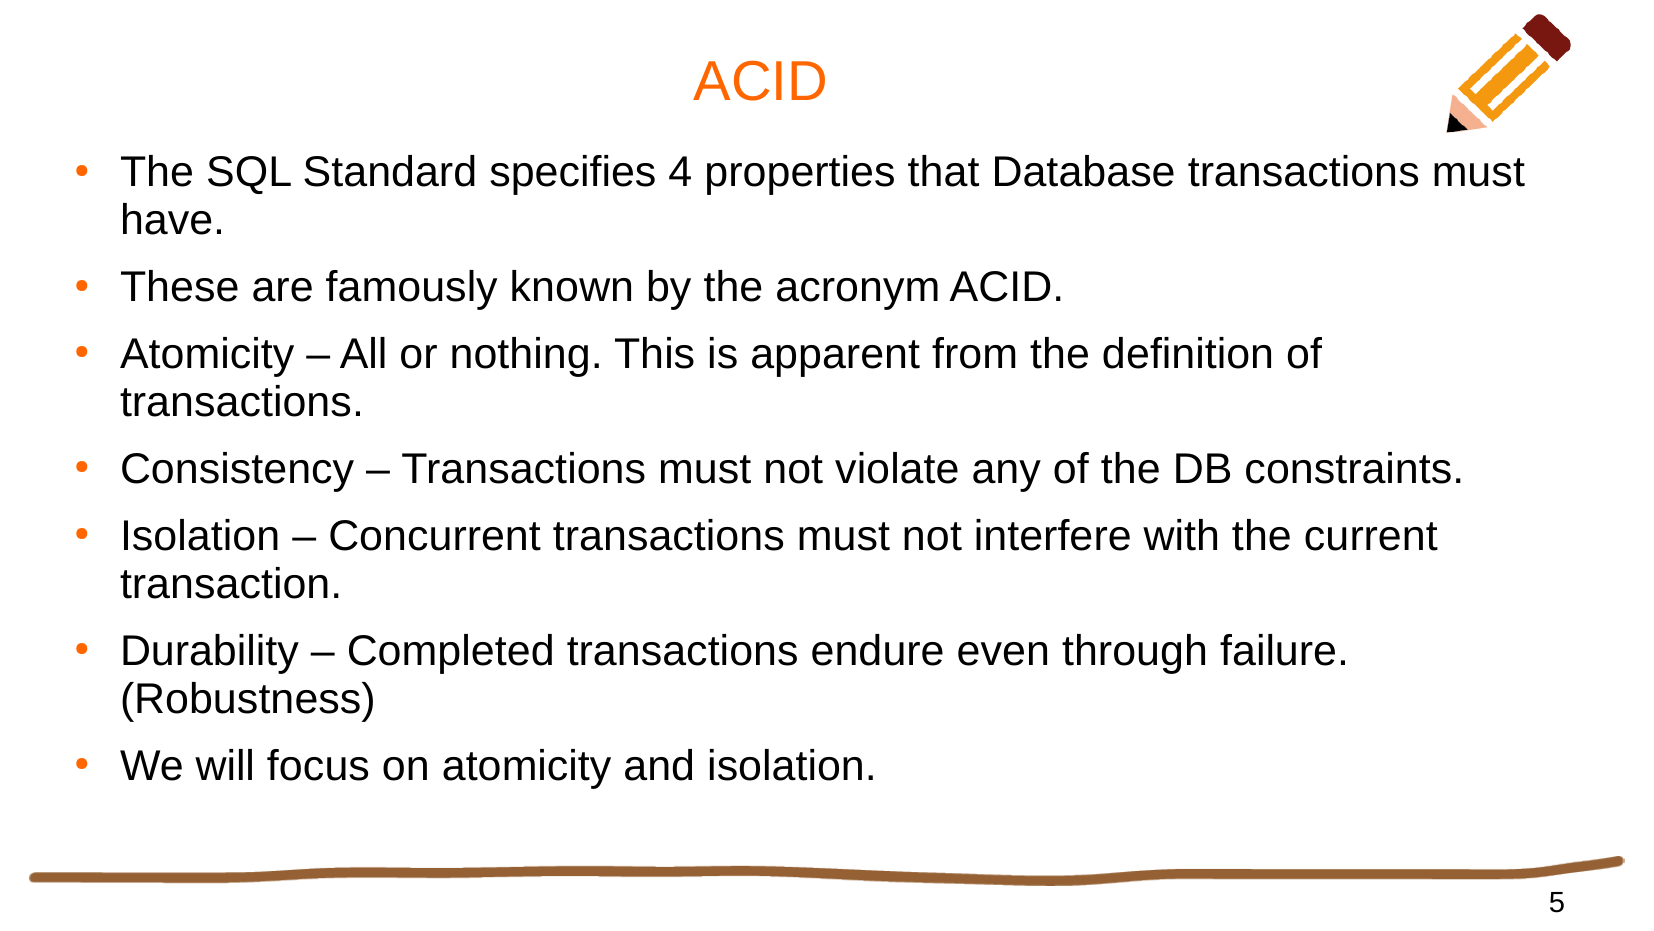

# ACID
The SQL Standard specifies 4 properties that Database transactions must have.
These are famously known by the acronym ACID.
Atomicity – All or nothing. This is apparent from the definition of transactions.
Consistency – Transactions must not violate any of the DB constraints.
Isolation – Concurrent transactions must not interfere with the current transaction.
Durability – Completed transactions endure even through failure. (Robustness)
We will focus on atomicity and isolation.
5